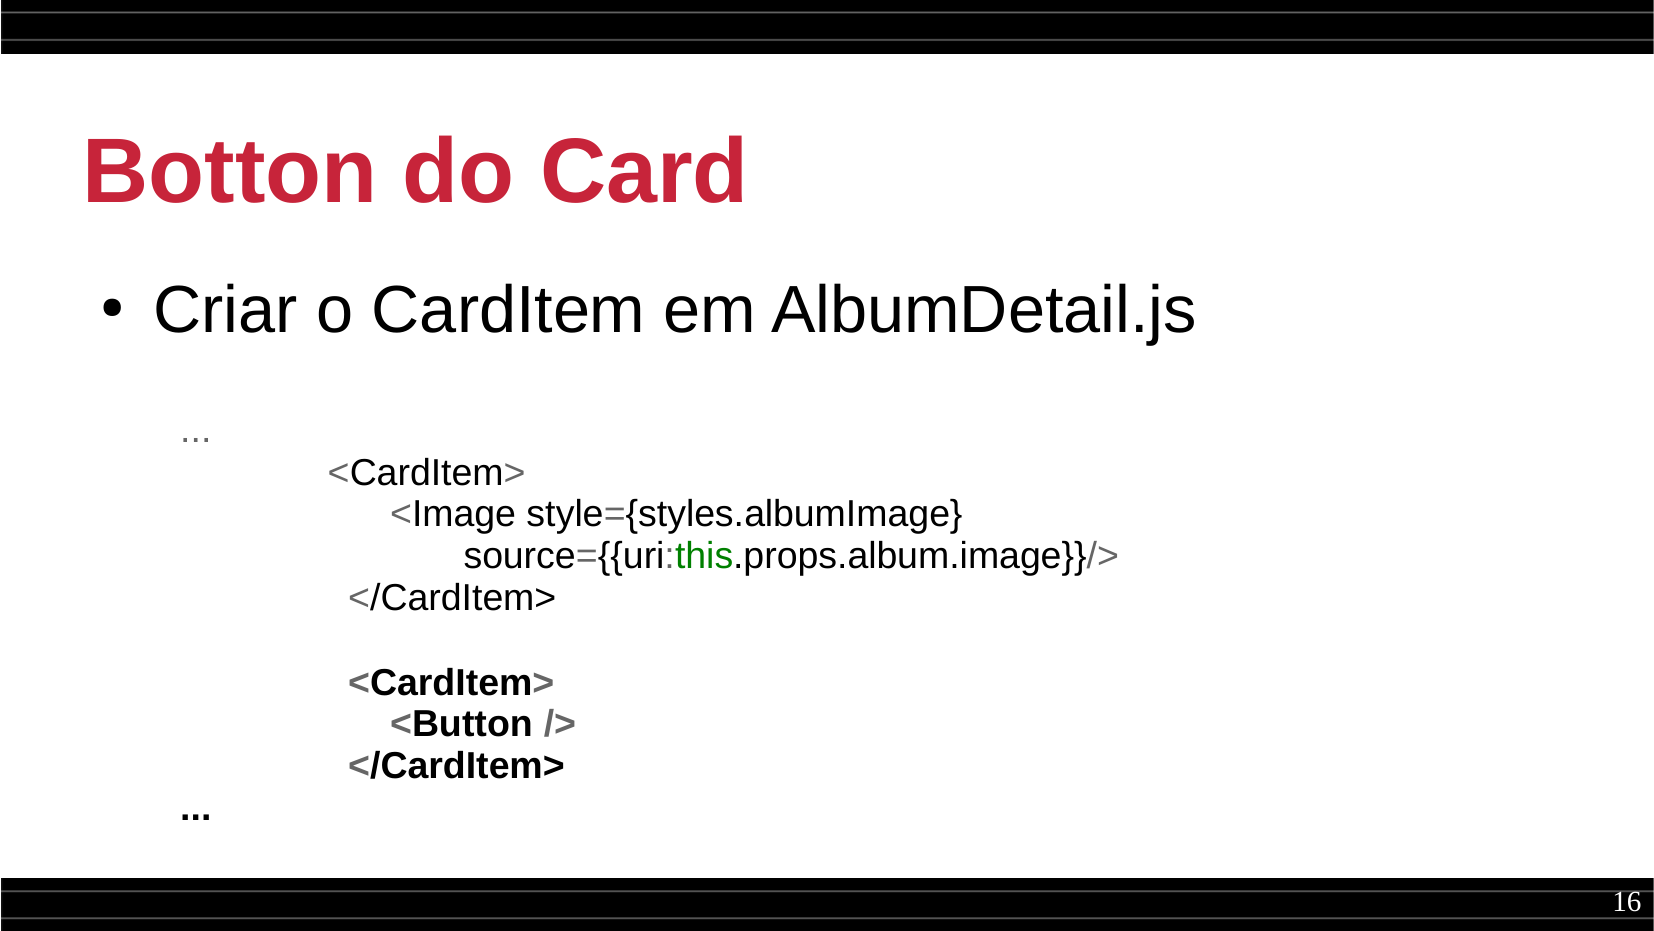

# Botton do Card
Criar o CardItem em AlbumDetail.js
...
		<CardItem>
 <Image style={styles.albumImage}
 source={{uri:this.props.album.image}}/>
 </CardItem>
 <CardItem>
 <Button />
 </CardItem>
...